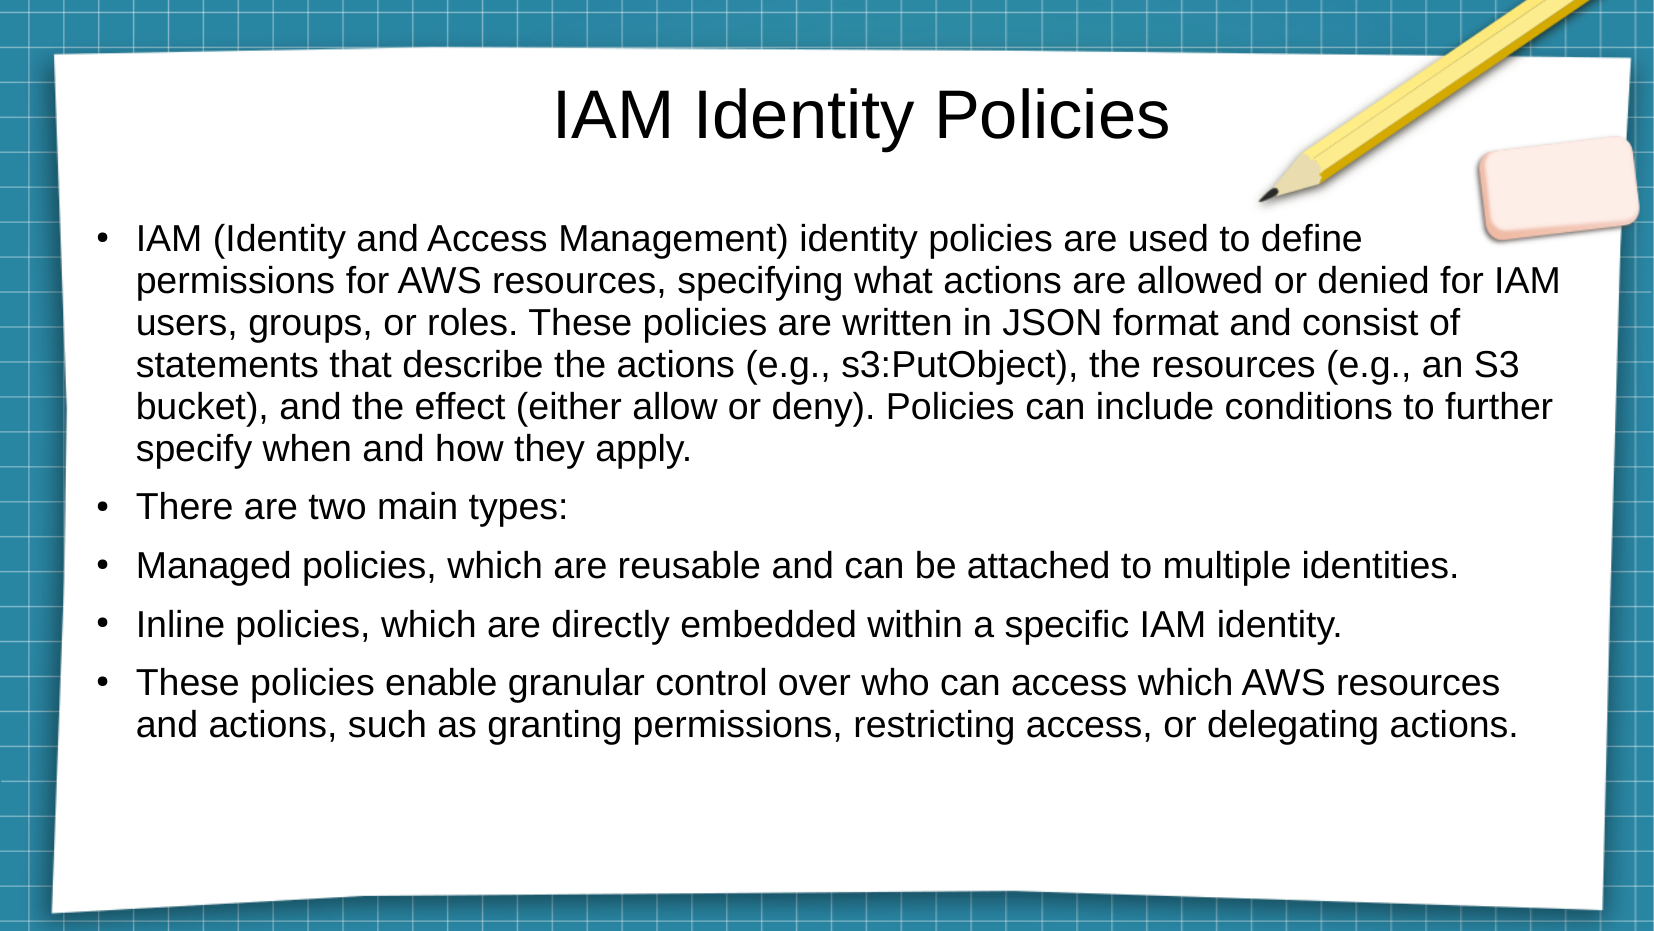

# IAM Identity Policies
IAM (Identity and Access Management) identity policies are used to define permissions for AWS resources, specifying what actions are allowed or denied for IAM users, groups, or roles. These policies are written in JSON format and consist of statements that describe the actions (e.g., s3:PutObject), the resources (e.g., an S3 bucket), and the effect (either allow or deny). Policies can include conditions to further specify when and how they apply.
There are two main types:
Managed policies, which are reusable and can be attached to multiple identities.
Inline policies, which are directly embedded within a specific IAM identity.
These policies enable granular control over who can access which AWS resources and actions, such as granting permissions, restricting access, or delegating actions.